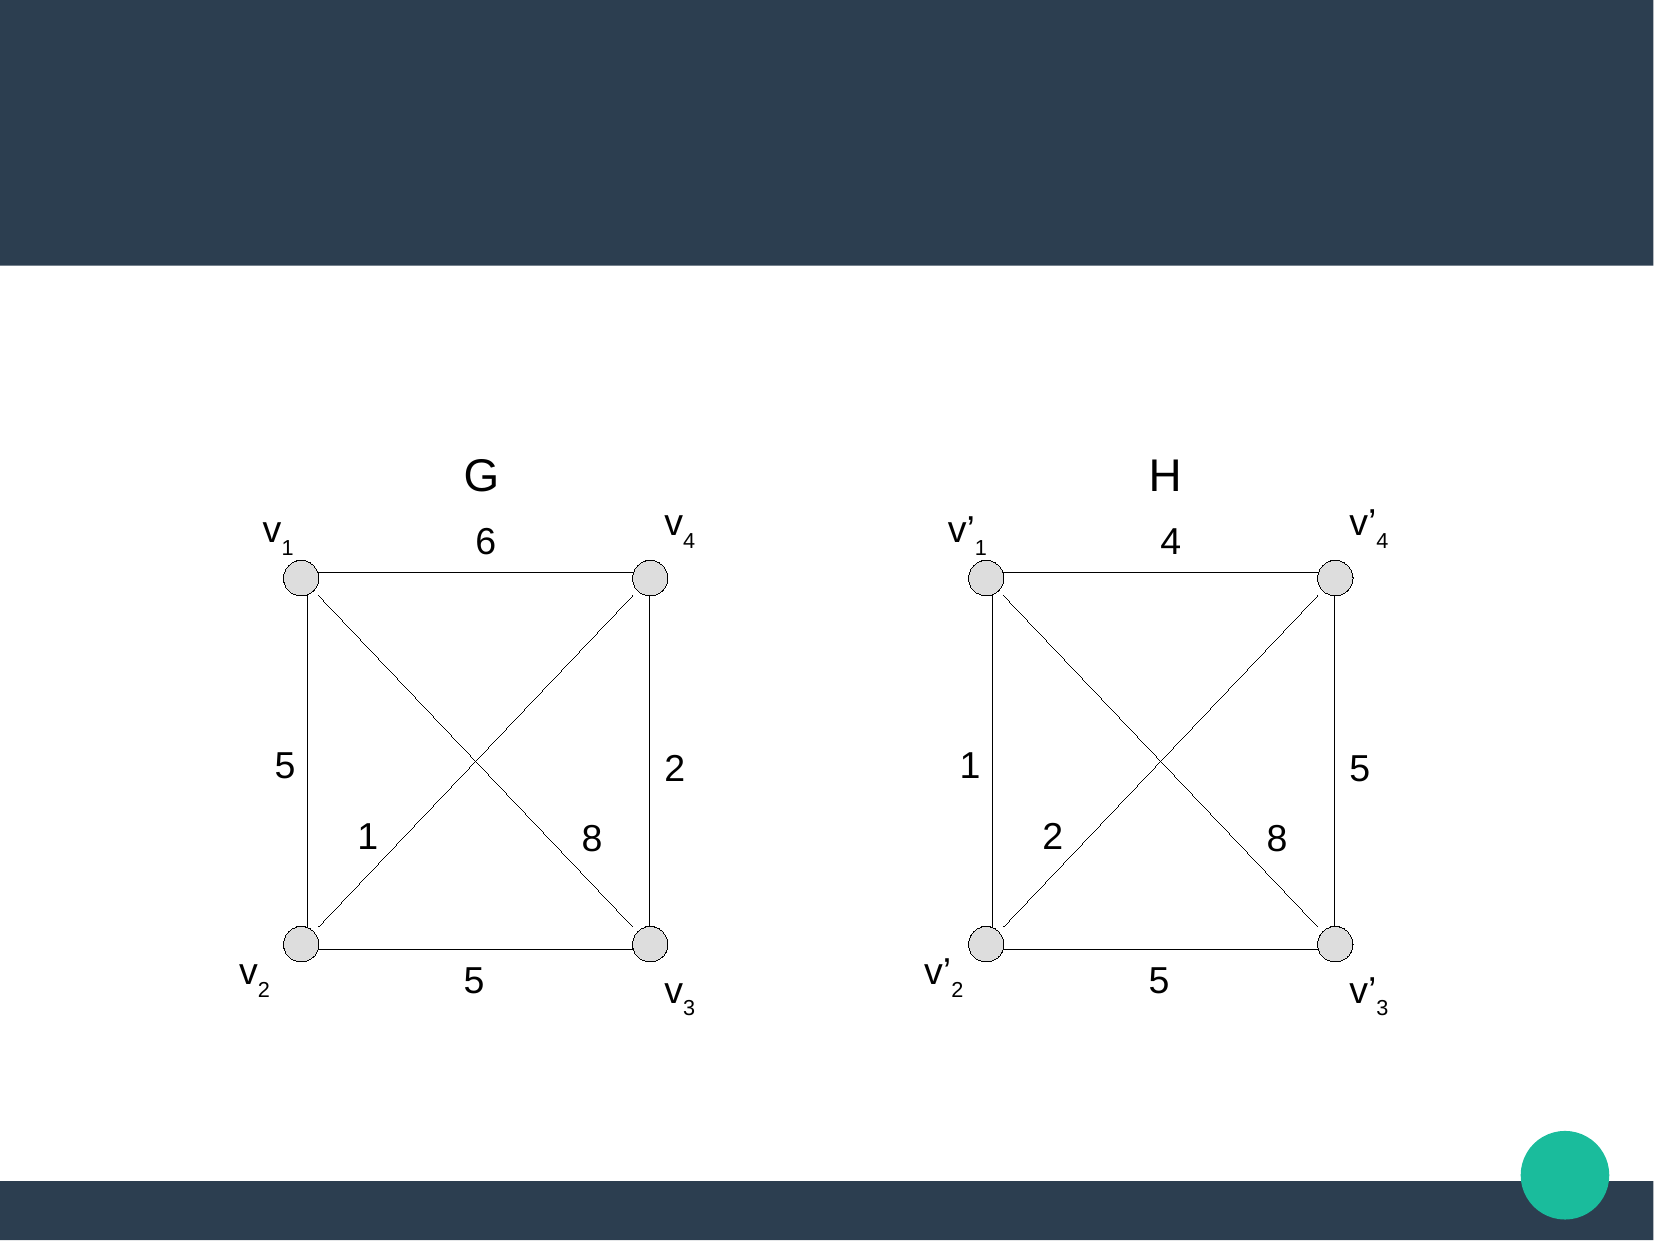

G
H
v4
v’4
v1
v’1
6
4
5
1
2
5
1
2
8
8
v2
v’2
5
5
v3
v’3